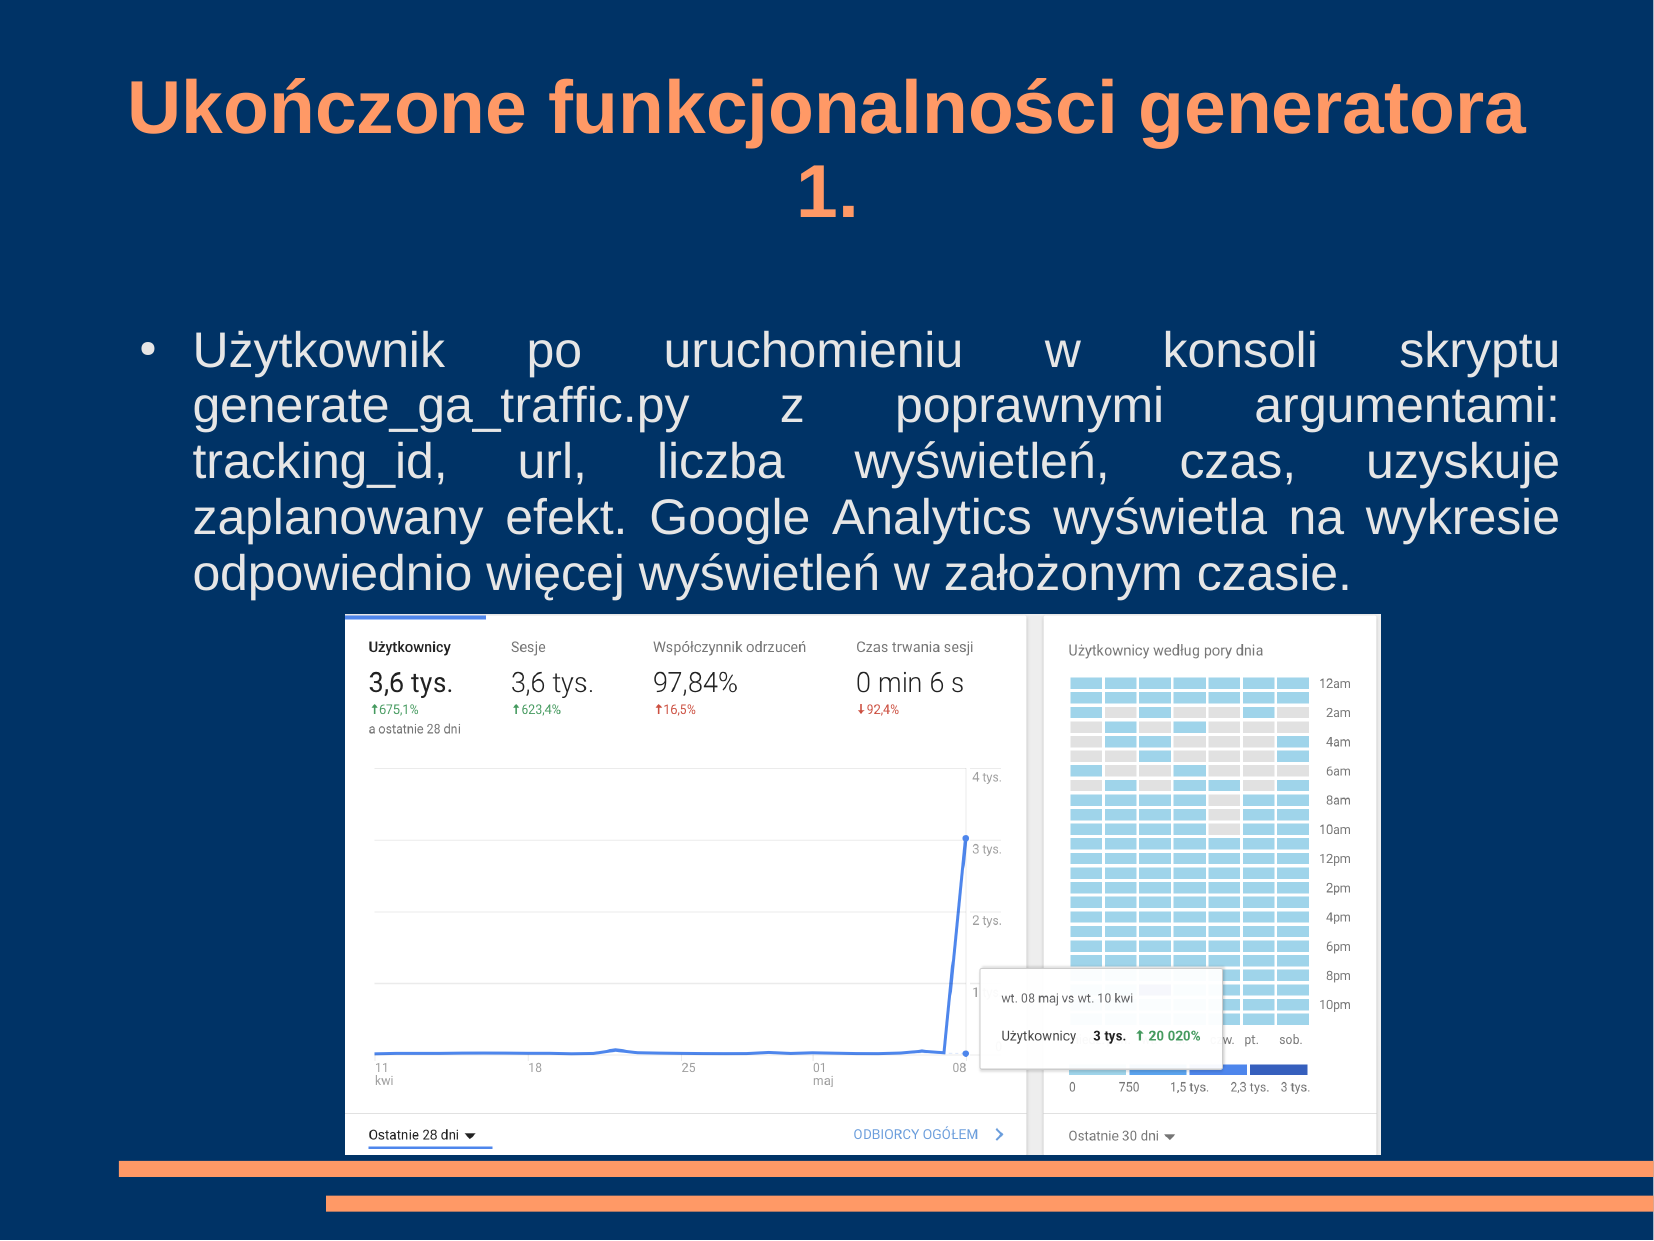

# Ukończone funkcjonalności generatora 1.
Użytkownik po uruchomieniu w konsoli skryptu generate_ga_traffic.py z poprawnymi argumentami: tracking_id, url, liczba wyświetleń, czas, uzyskuje zaplanowany efekt. Google Analytics wyświetla na wykresie odpowiednio więcej wyświetleń w założonym czasie.